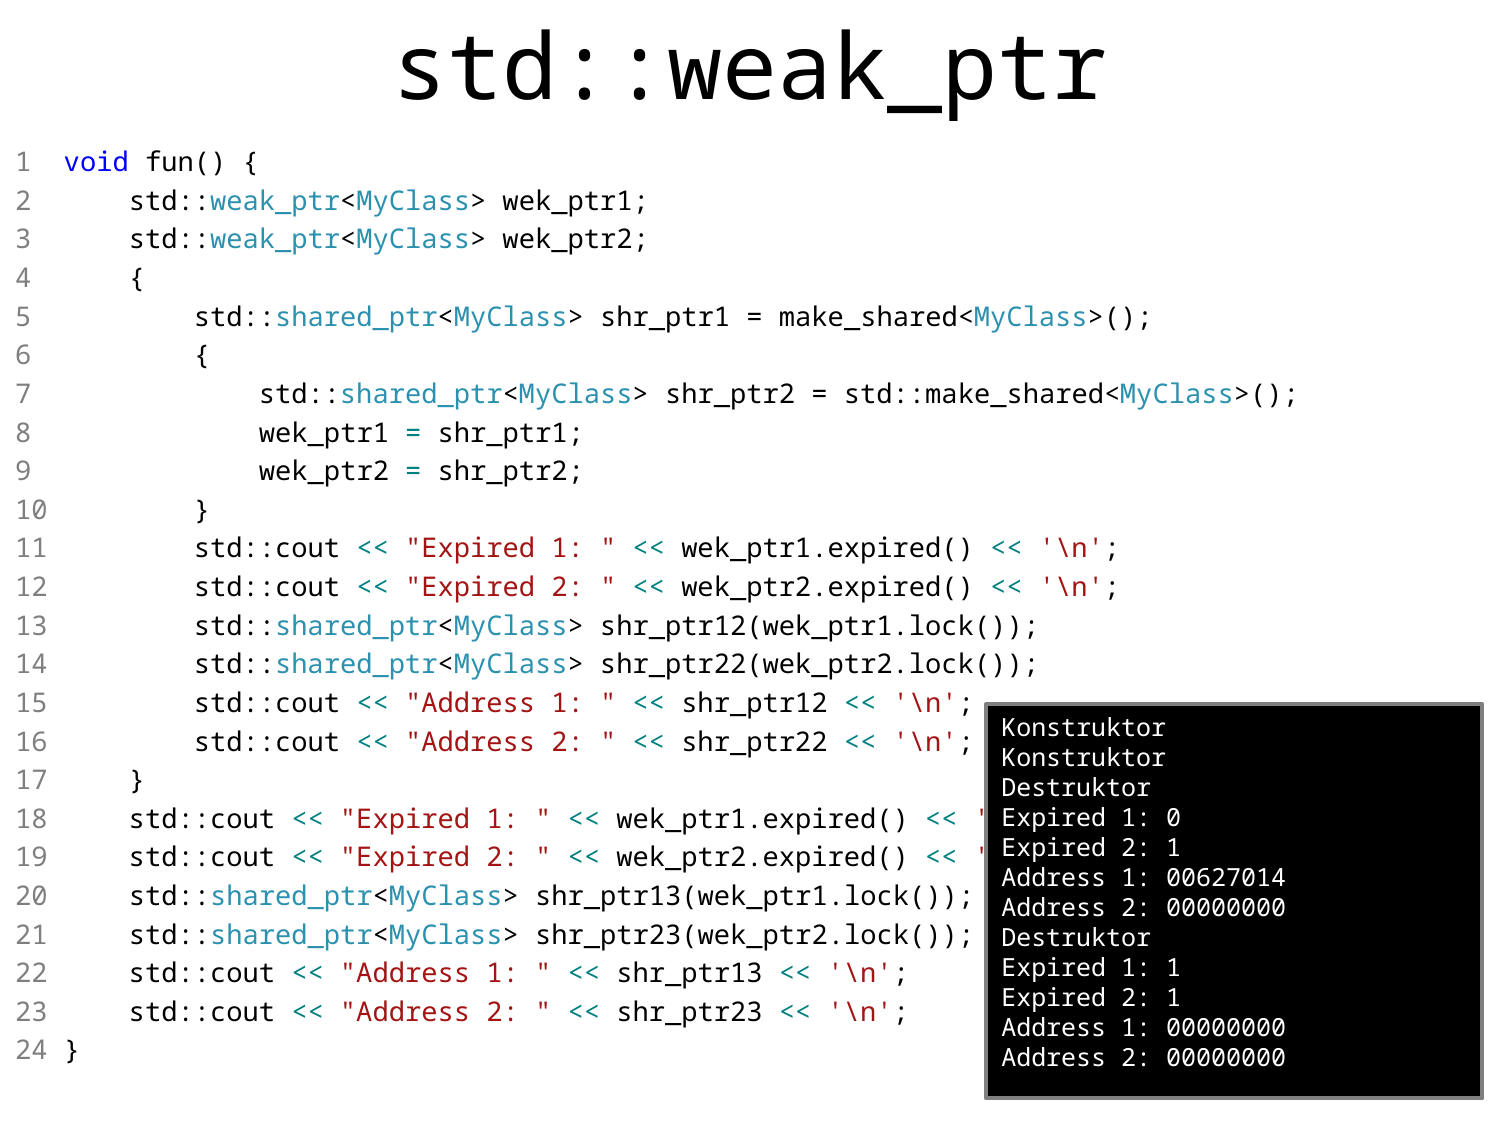

# std::weak_ptr
1 void fun() {
2 std::weak_ptr<MyClass> wek_ptr1;
3 std::weak_ptr<MyClass> wek_ptr2;
4 {
5 std::shared_ptr<MyClass> shr_ptr1 = make_shared<MyClass>();
6 {
7 std::shared_ptr<MyClass> shr_ptr2 = std::make_shared<MyClass>();
8 wek_ptr1 = shr_ptr1;
9 wek_ptr2 = shr_ptr2;
10 }
11 std::cout << "Expired 1: " << wek_ptr1.expired() << '\n';
12 std::cout << "Expired 2: " << wek_ptr2.expired() << '\n';
13 std::shared_ptr<MyClass> shr_ptr12(wek_ptr1.lock());
14 std::shared_ptr<MyClass> shr_ptr22(wek_ptr2.lock());
15 std::cout << "Address 1: " << shr_ptr12 << '\n';
16 std::cout << "Address 2: " << shr_ptr22 << '\n';
17 }
18 std::cout << "Expired 1: " << wek_ptr1.expired() << '\n';
19 std::cout << "Expired 2: " << wek_ptr2.expired() << '\n';
20 std::shared_ptr<MyClass> shr_ptr13(wek_ptr1.lock());
21 std::shared_ptr<MyClass> shr_ptr23(wek_ptr2.lock());
22 std::cout << "Address 1: " << shr_ptr13 << '\n';
23 std::cout << "Address 2: " << shr_ptr23 << '\n';
24 }
Konstruktor
Konstruktor
Destruktor
Expired 1: 0
Expired 2: 1
Address 1: 00627014
Address 2: 00000000
Destruktor
Expired 1: 1
Expired 2: 1
Address 1: 00000000
Address 2: 00000000